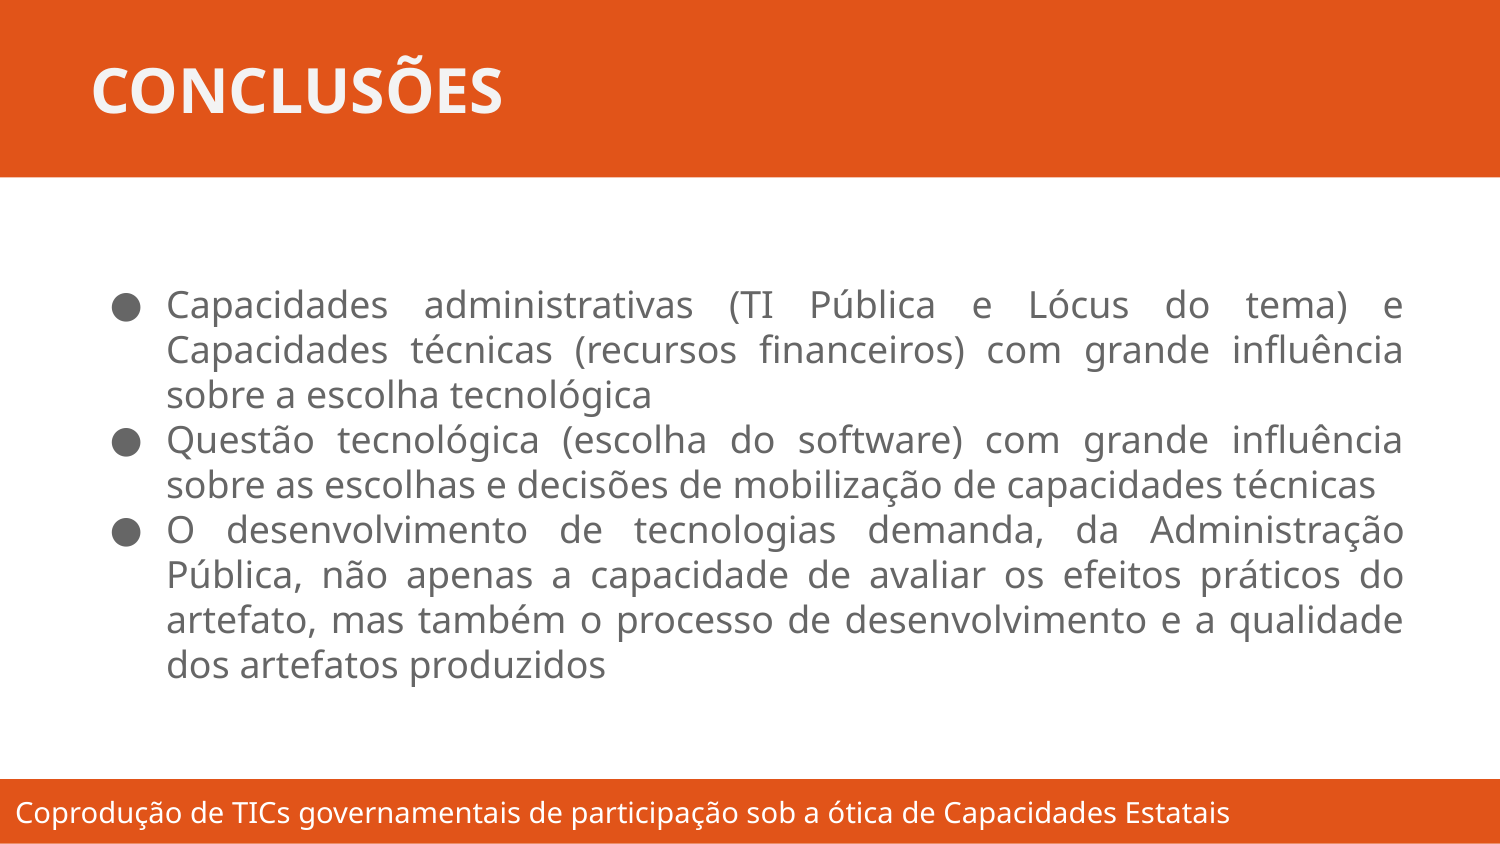

CONCLUSÕES
# Capacidades administrativas (TI Pública e Lócus do tema) e Capacidades técnicas (recursos financeiros) com grande influência sobre a escolha tecnológica
Questão tecnológica (escolha do software) com grande influência sobre as escolhas e decisões de mobilização de capacidades técnicas
O desenvolvimento de tecnologias demanda, da Administração Pública, não apenas a capacidade de avaliar os efeitos práticos do artefato, mas também o processo de desenvolvimento e a qualidade dos artefatos produzidos
Coprodução de TICs governamentais de participação sob a ótica de Capacidades Estatais